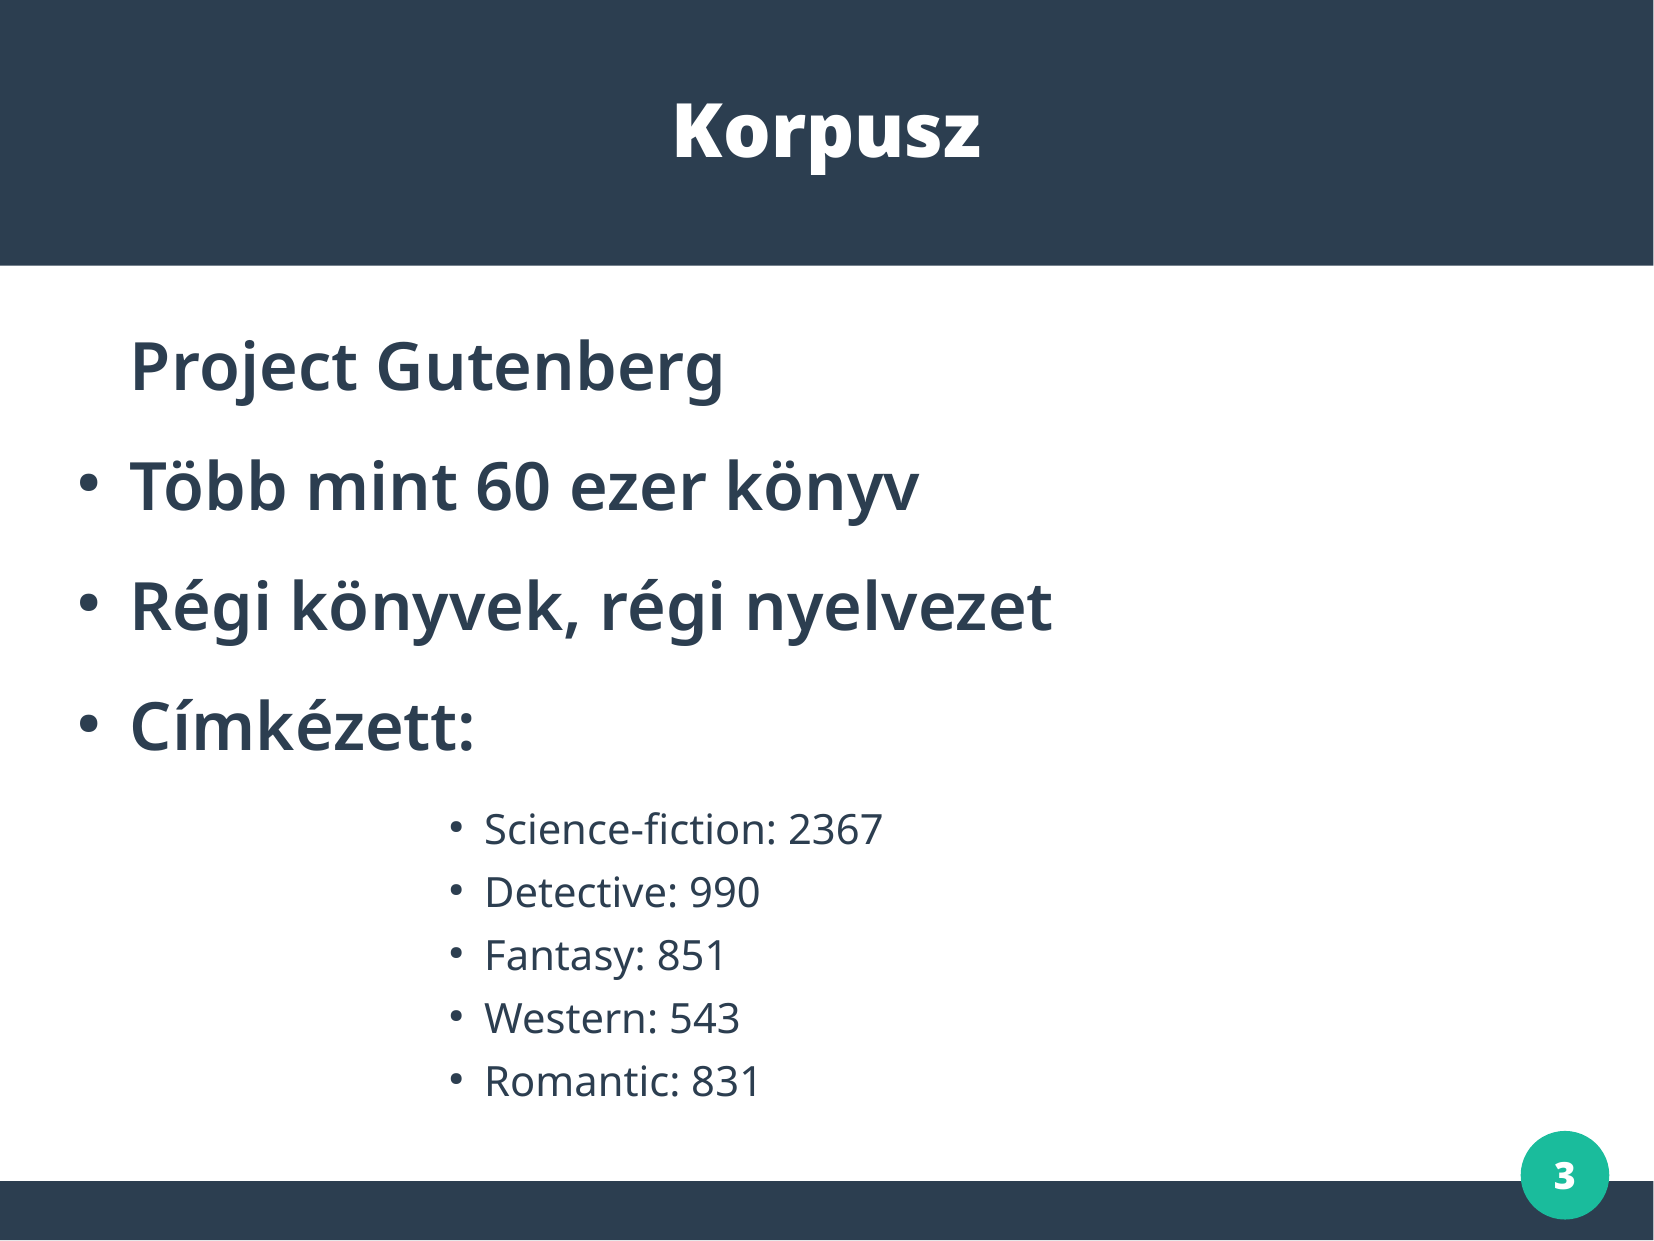

# Korpusz
Project Gutenberg
Több mint 60 ezer könyv
Régi könyvek, régi nyelvezet
Címkézett:
Science-fiction: 2367
Detective: 990
Fantasy: 851
Western: 543
Romantic: 831
3